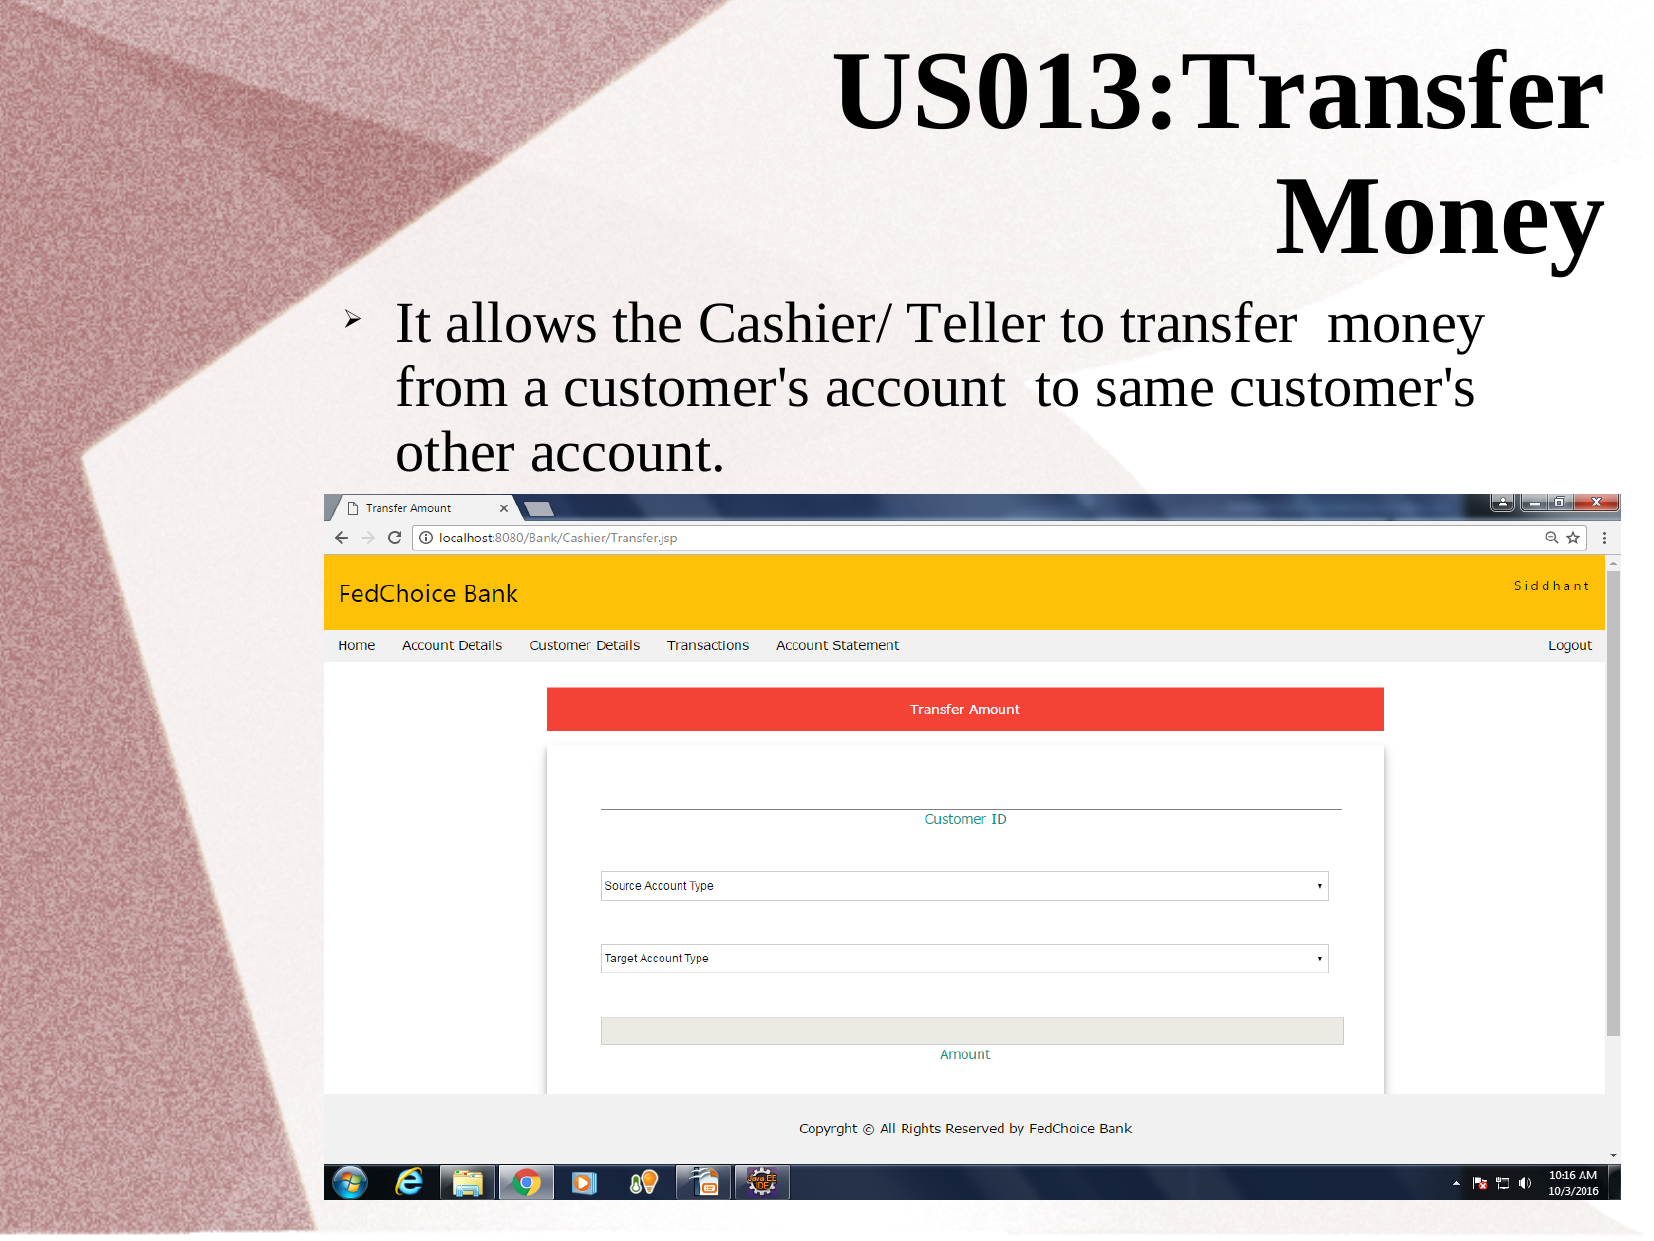

# US013:Transfer Money
It allows the Cashier/ Teller to transfer money from a customer's account to same customer's other account.